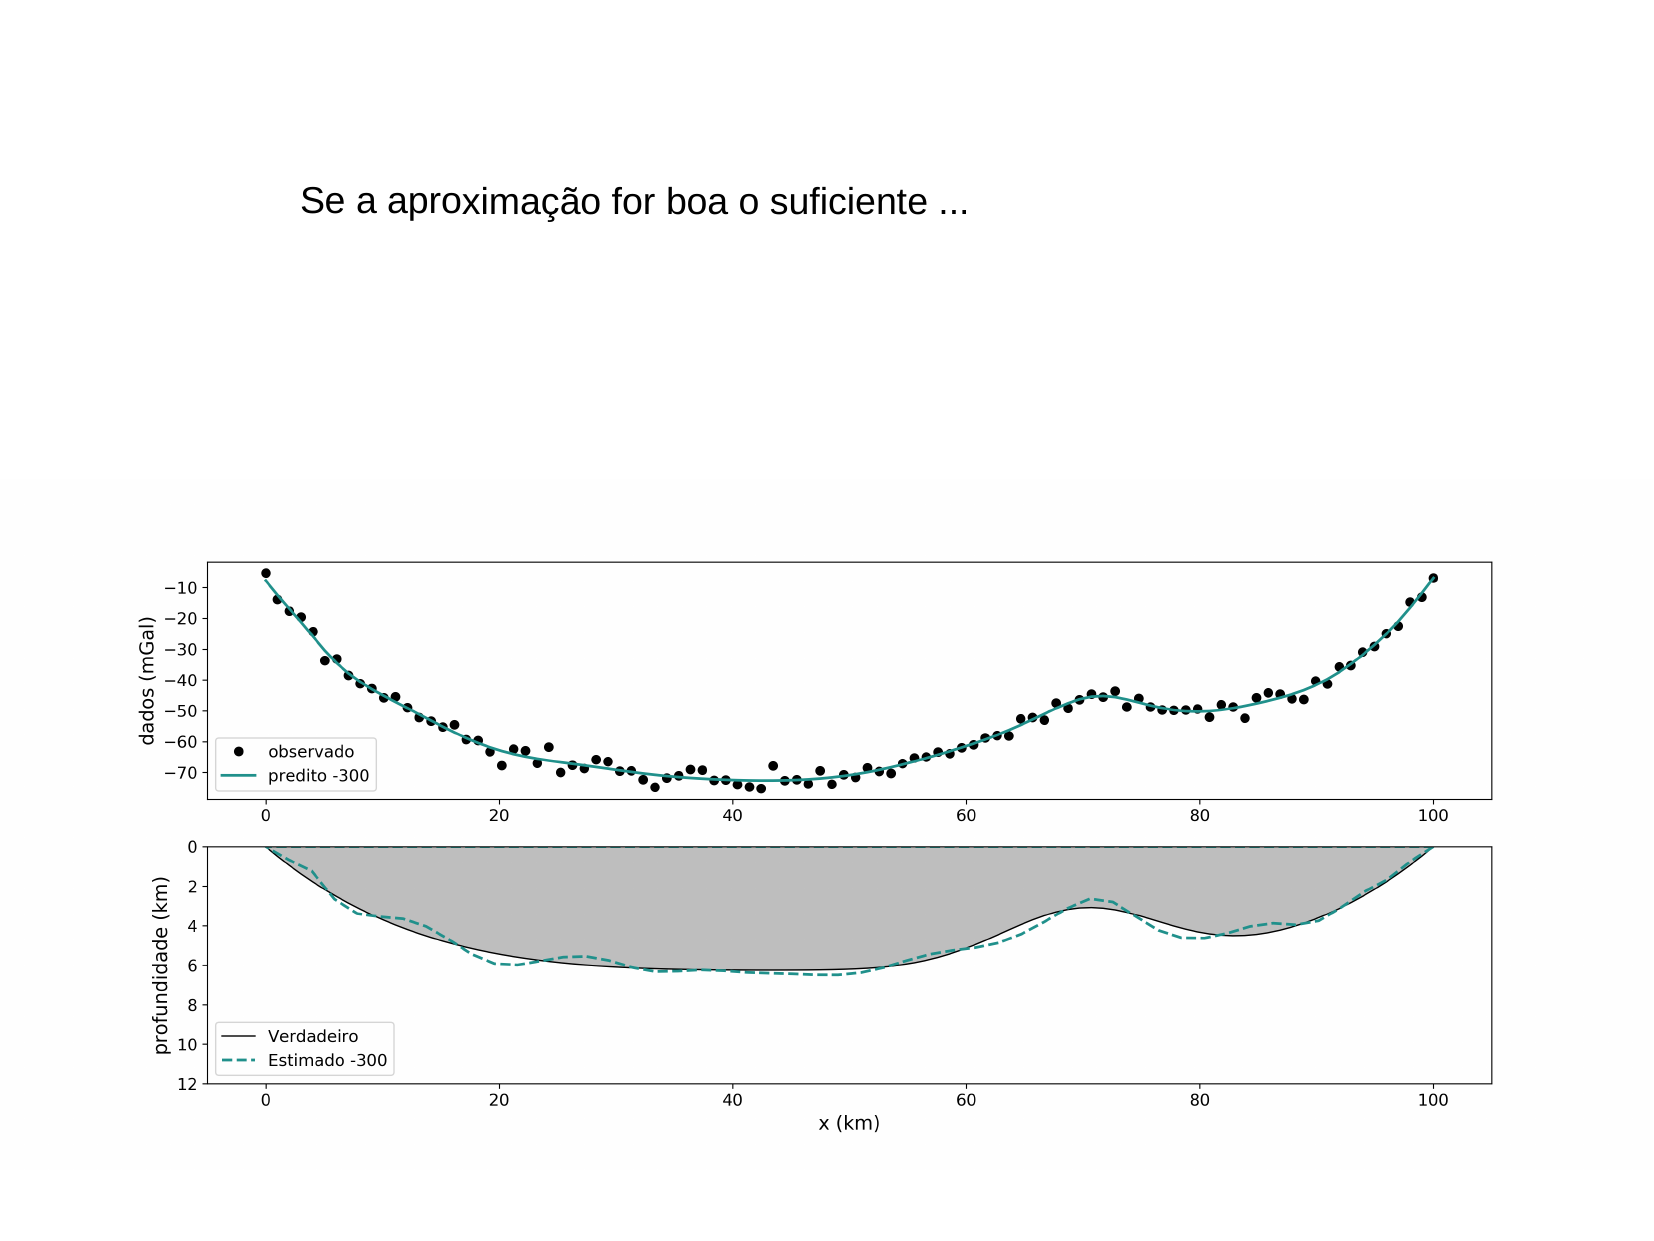

Se a aproximação for boa o suficiente ...